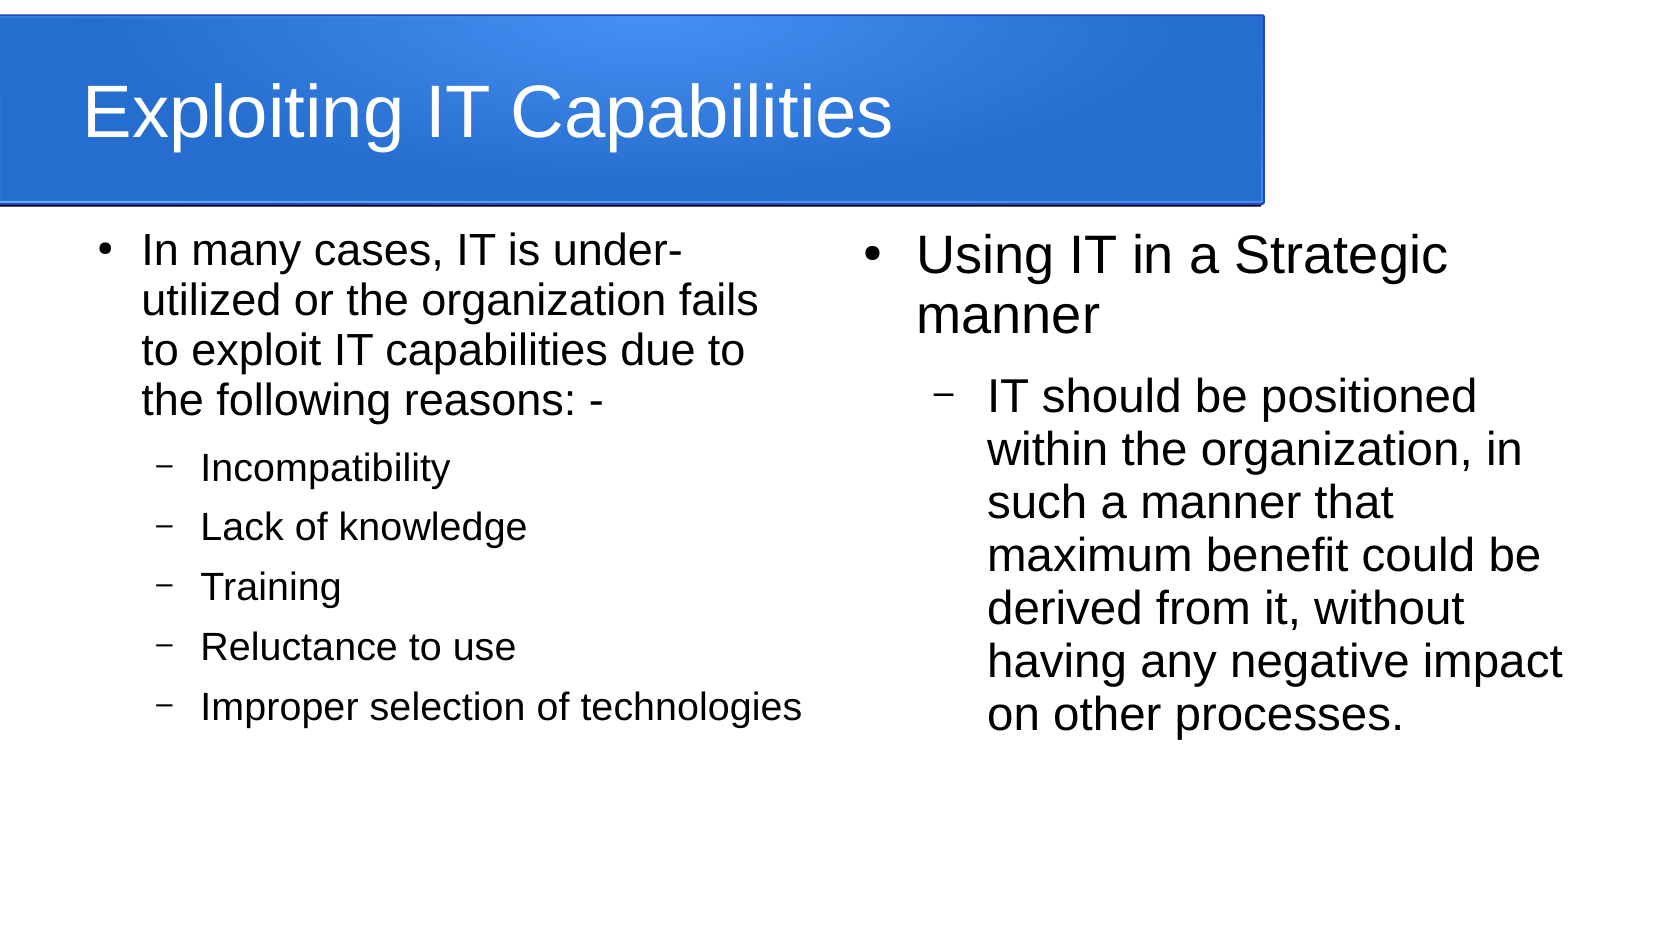

# Exploiting IT Capabilities
In many cases, IT is under-utilized or the organization fails to exploit IT capabilities due to the following reasons: -
Incompatibility
Lack of knowledge
Training
Reluctance to use
Improper selection of technologies
Using IT in a Strategic manner
IT should be positioned within the organization, in such a manner that maximum benefit could be derived from it, without having any negative impact on other processes.